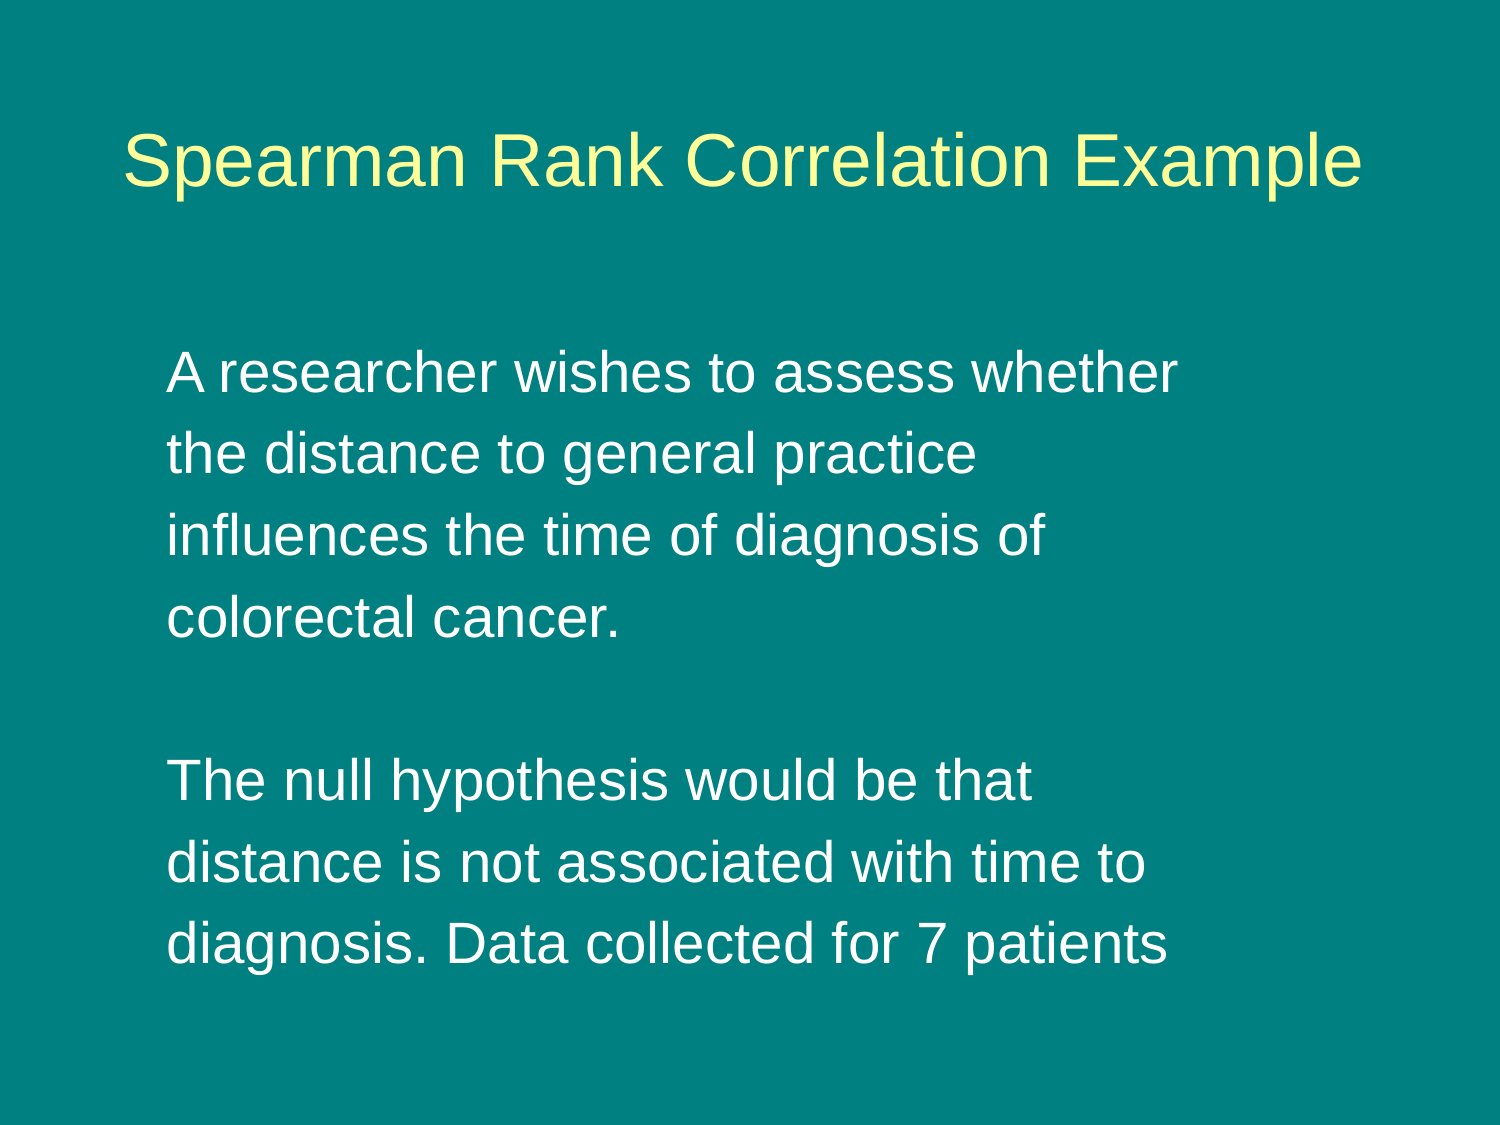

# Spearman Rank Correlation Example
A researcher wishes to assess whether
the distance to general practice
influences the time of diagnosis of
colorectal cancer.
The null hypothesis would be that
distance is not associated with time to
diagnosis. Data collected for 7 patients